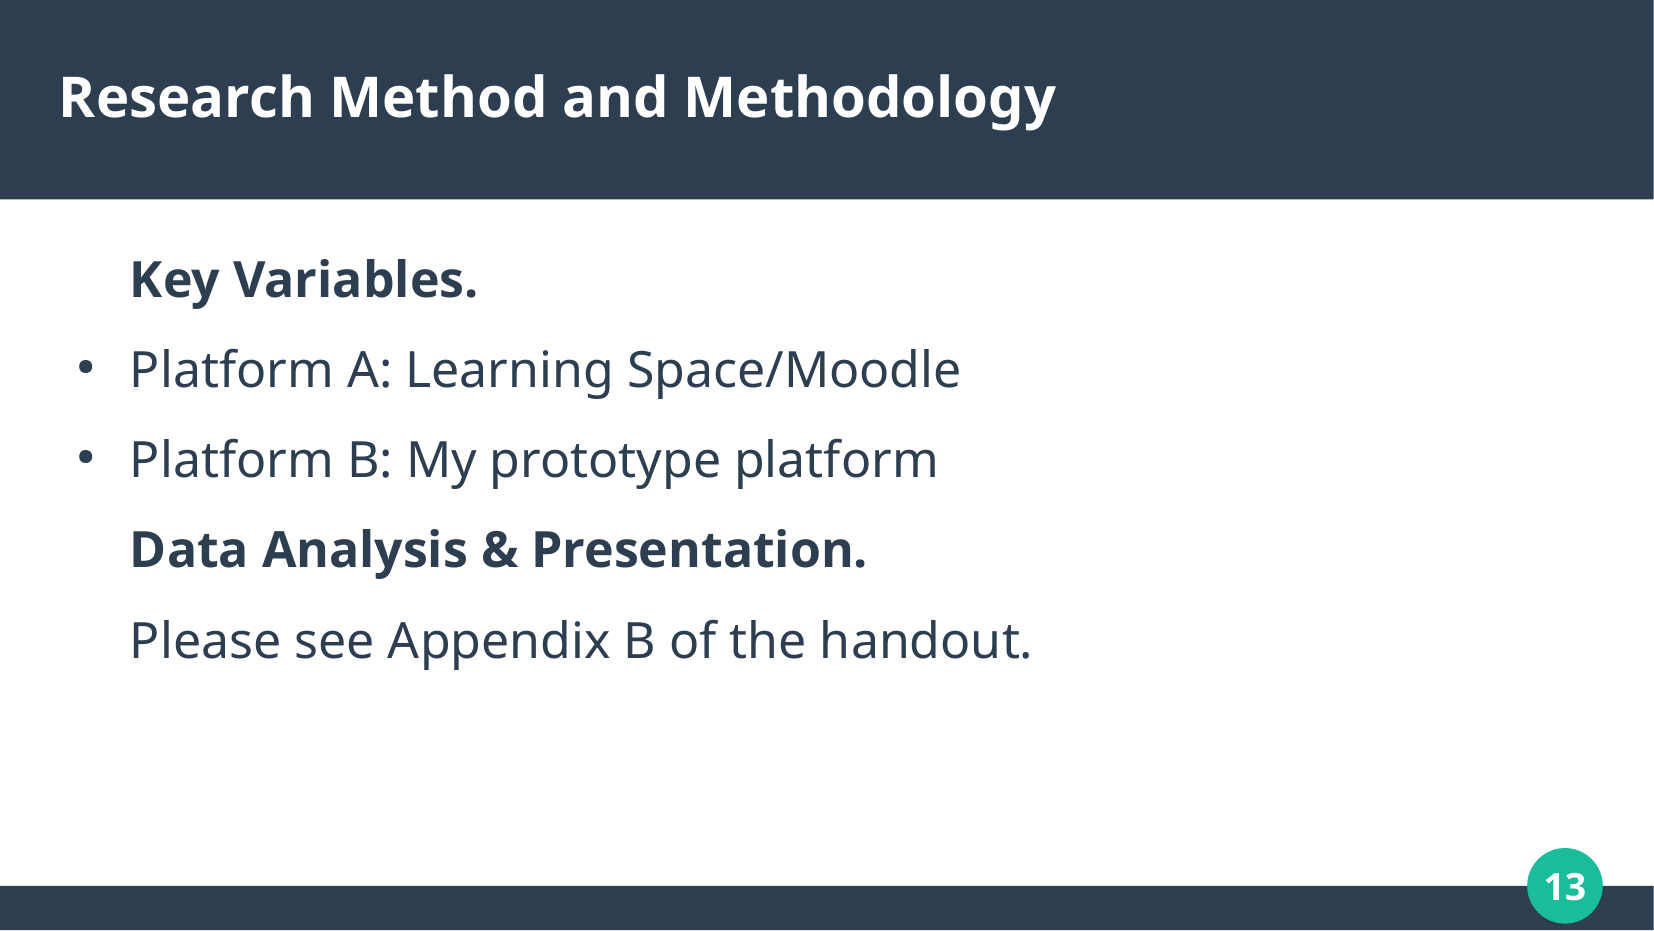

# Research Method and Methodology
Key Variables.
Platform A: Learning Space/Moodle
Platform B: My prototype platform
Data Analysis & Presentation.
Please see Appendix B of the handout.